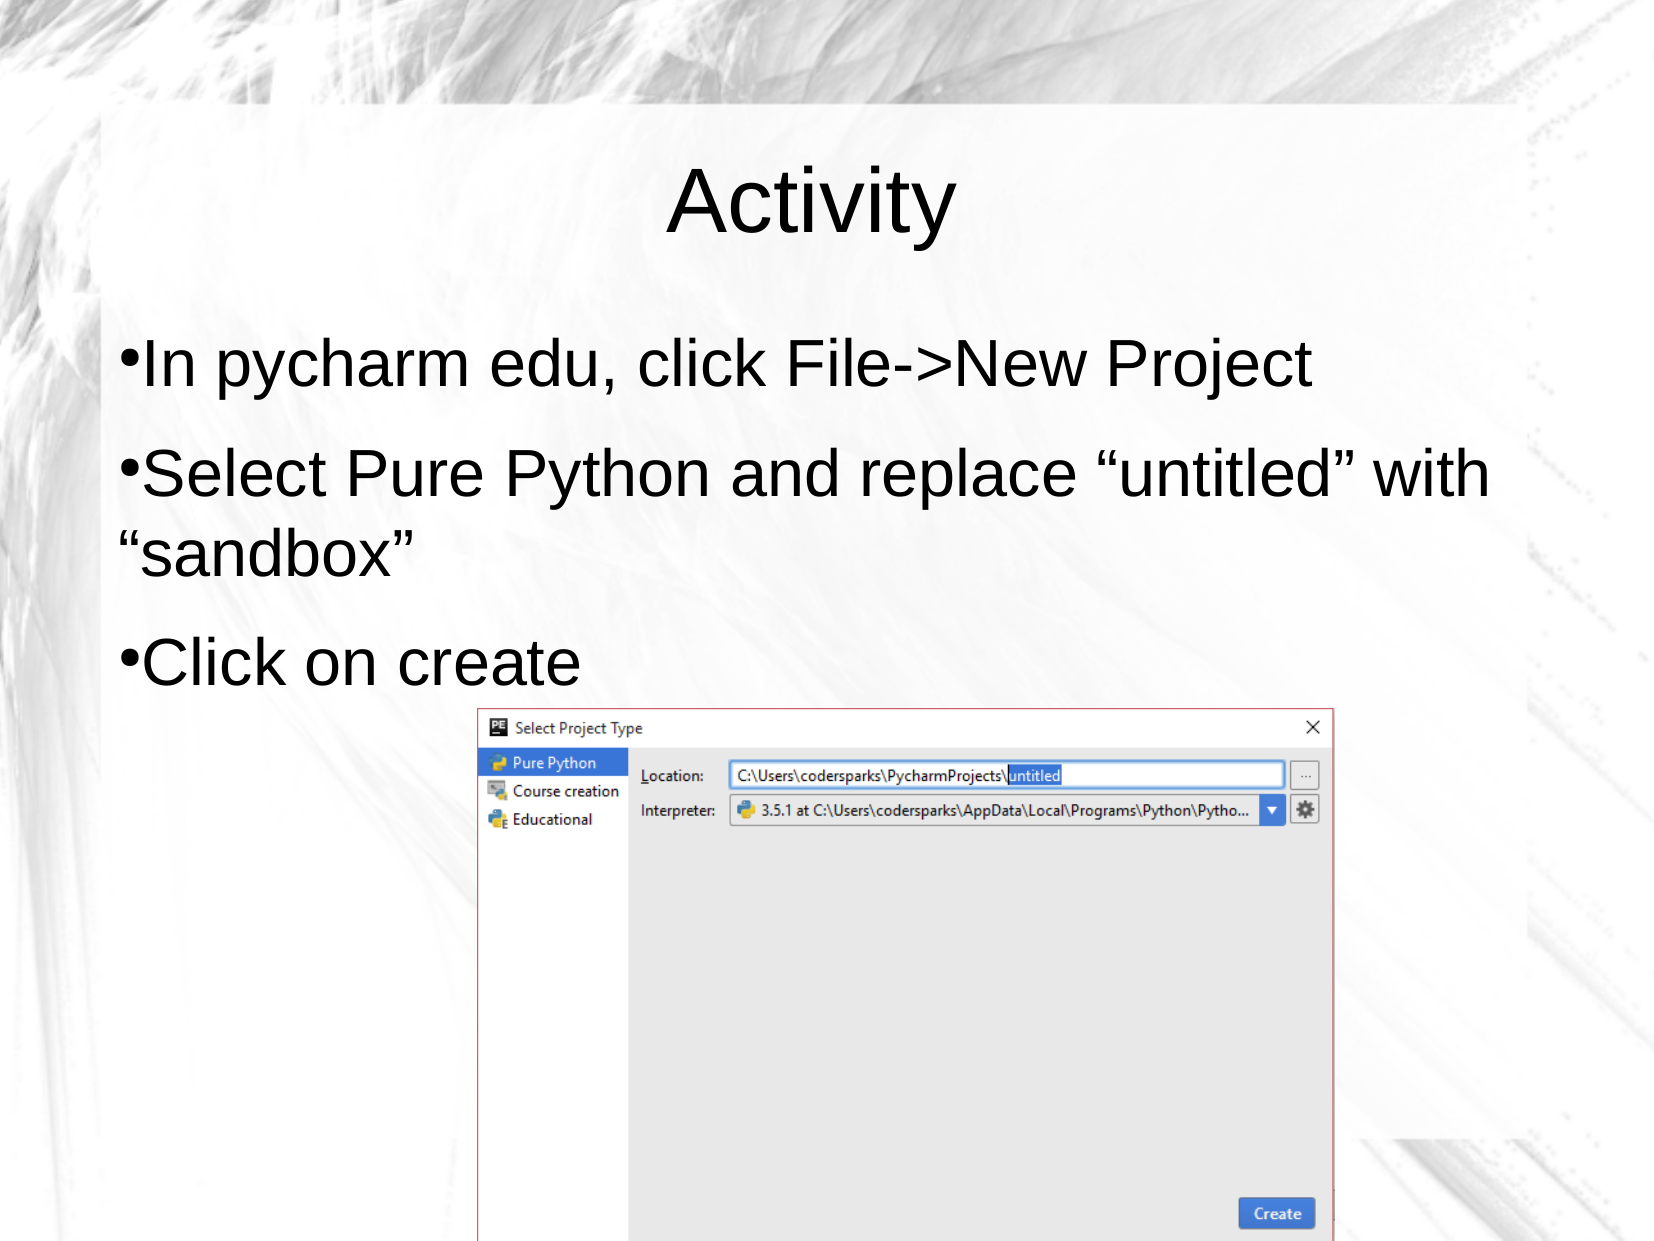

# Activity
In pycharm edu, click File->New Project
Select Pure Python and replace “untitled” with “sandbox”
Click on create